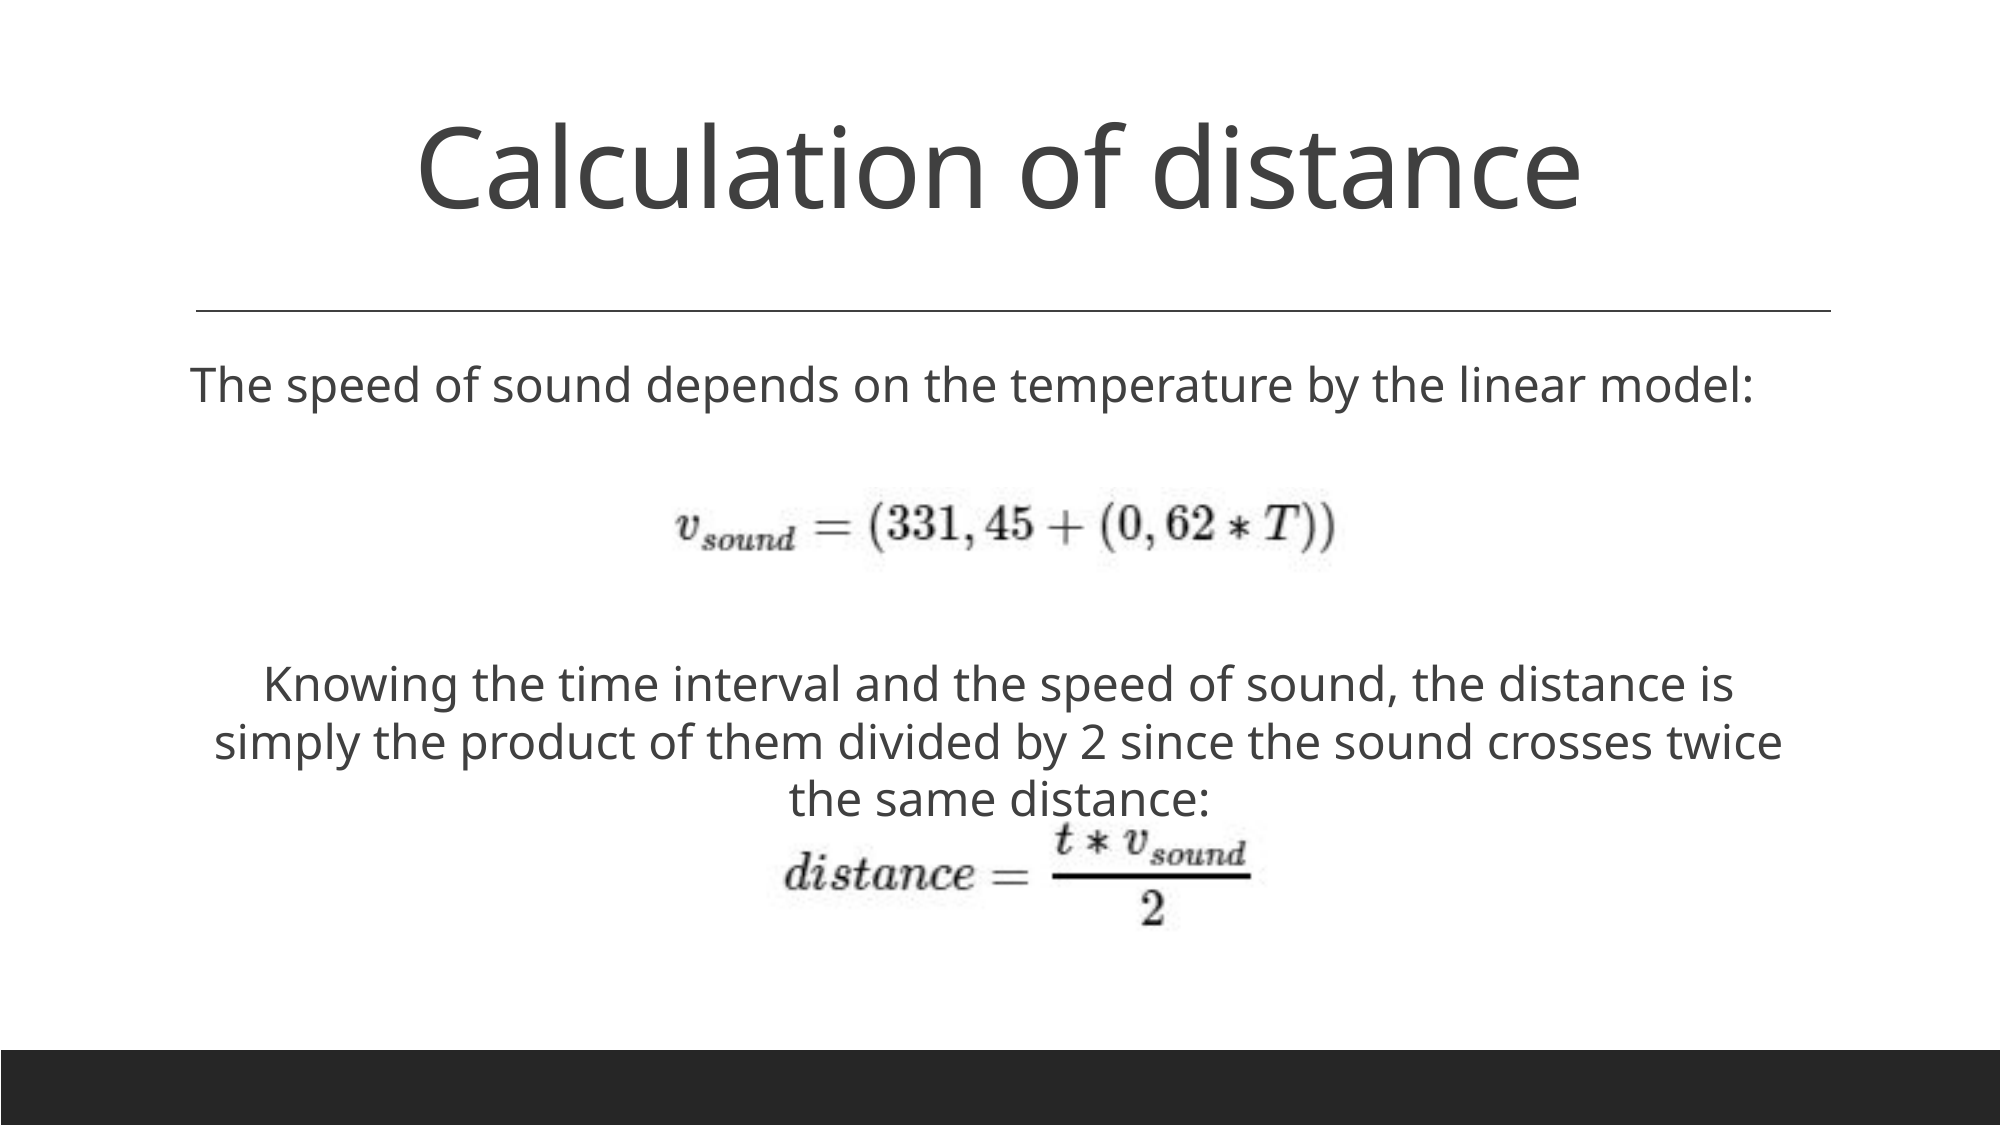

# Calculation of distance
The speed of sound depends on the temperature by the linear model:
Knowing the time interval and the speed of sound, the distance is simply the product of them divided by 2 since the sound crosses twice the same distance: